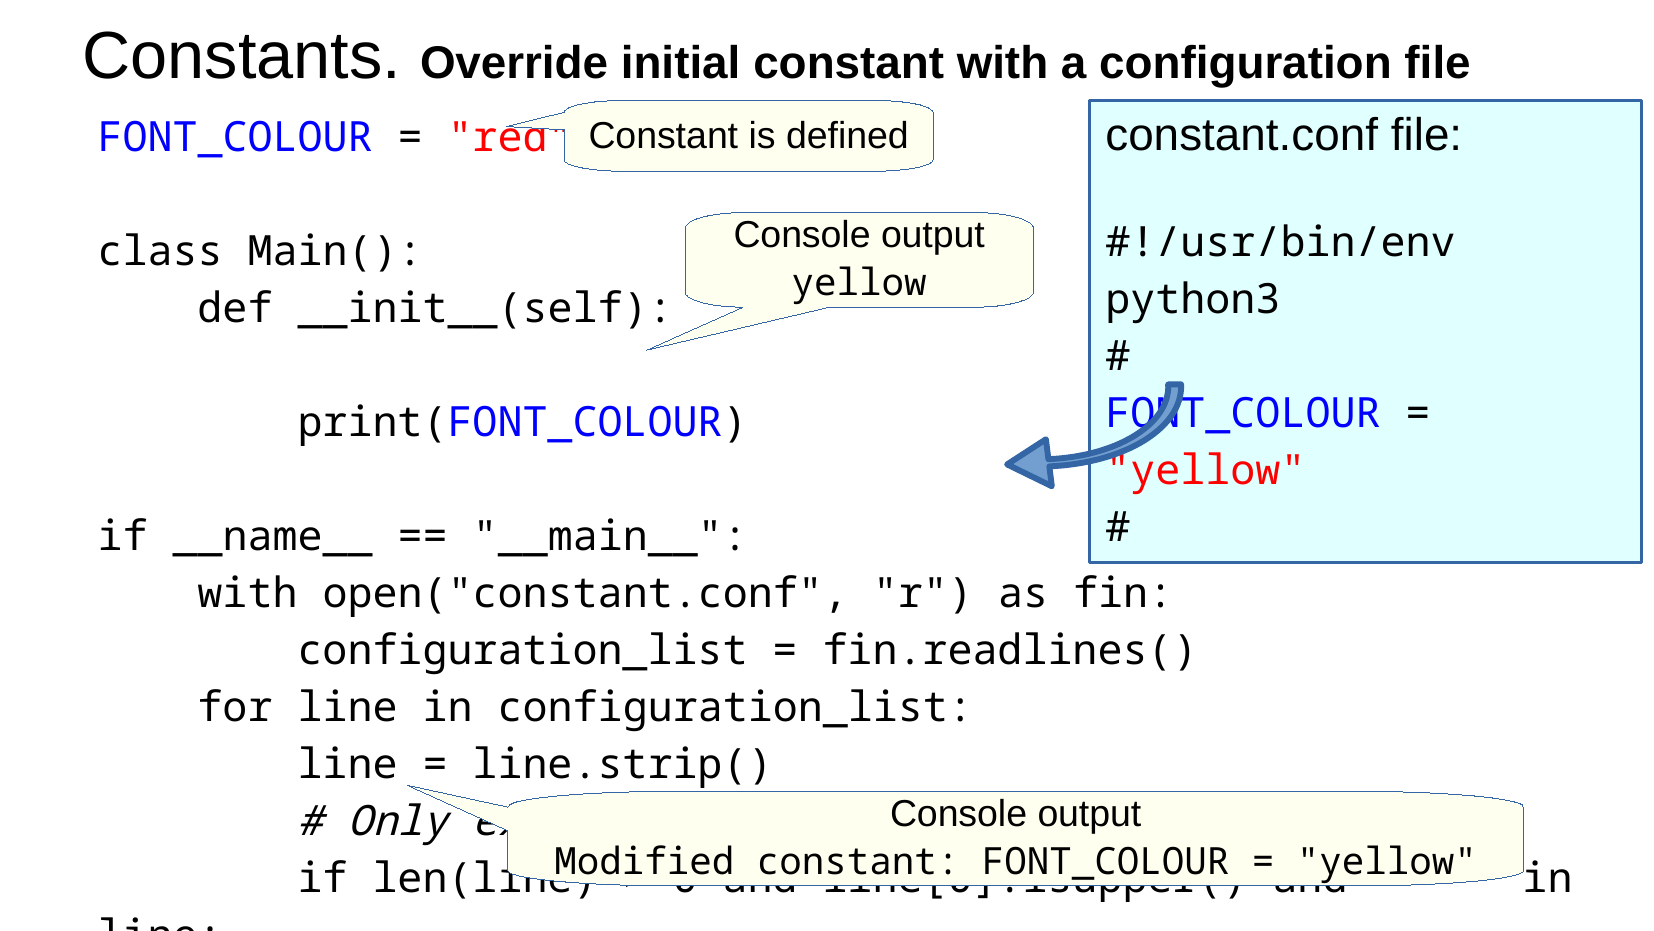

# Constants. Override initial constant with a configuration file
FONT_COLOUR = "red"
class Main():
 def __init__(self):
 print(FONT_COLOUR)
if __name__ == "__main__":
 with open("constant.conf", "r") as fin:
 configuration_list = fin.readlines()
 for line in configuration_list:
 line = line.strip()
 # Only excute if the line is a constant.
 if len(line) > 0 and line[0].isupper() and " = " in line:
 exec(line)
 print("Modified constant:", line)
 Main()
Constant is defined
constant.conf file:
#!/usr/bin/env python3
#
FONT_COLOUR = "yellow"
#
Console output
yellow
Console output
Modified constant: FONT_COLOUR = "yellow"